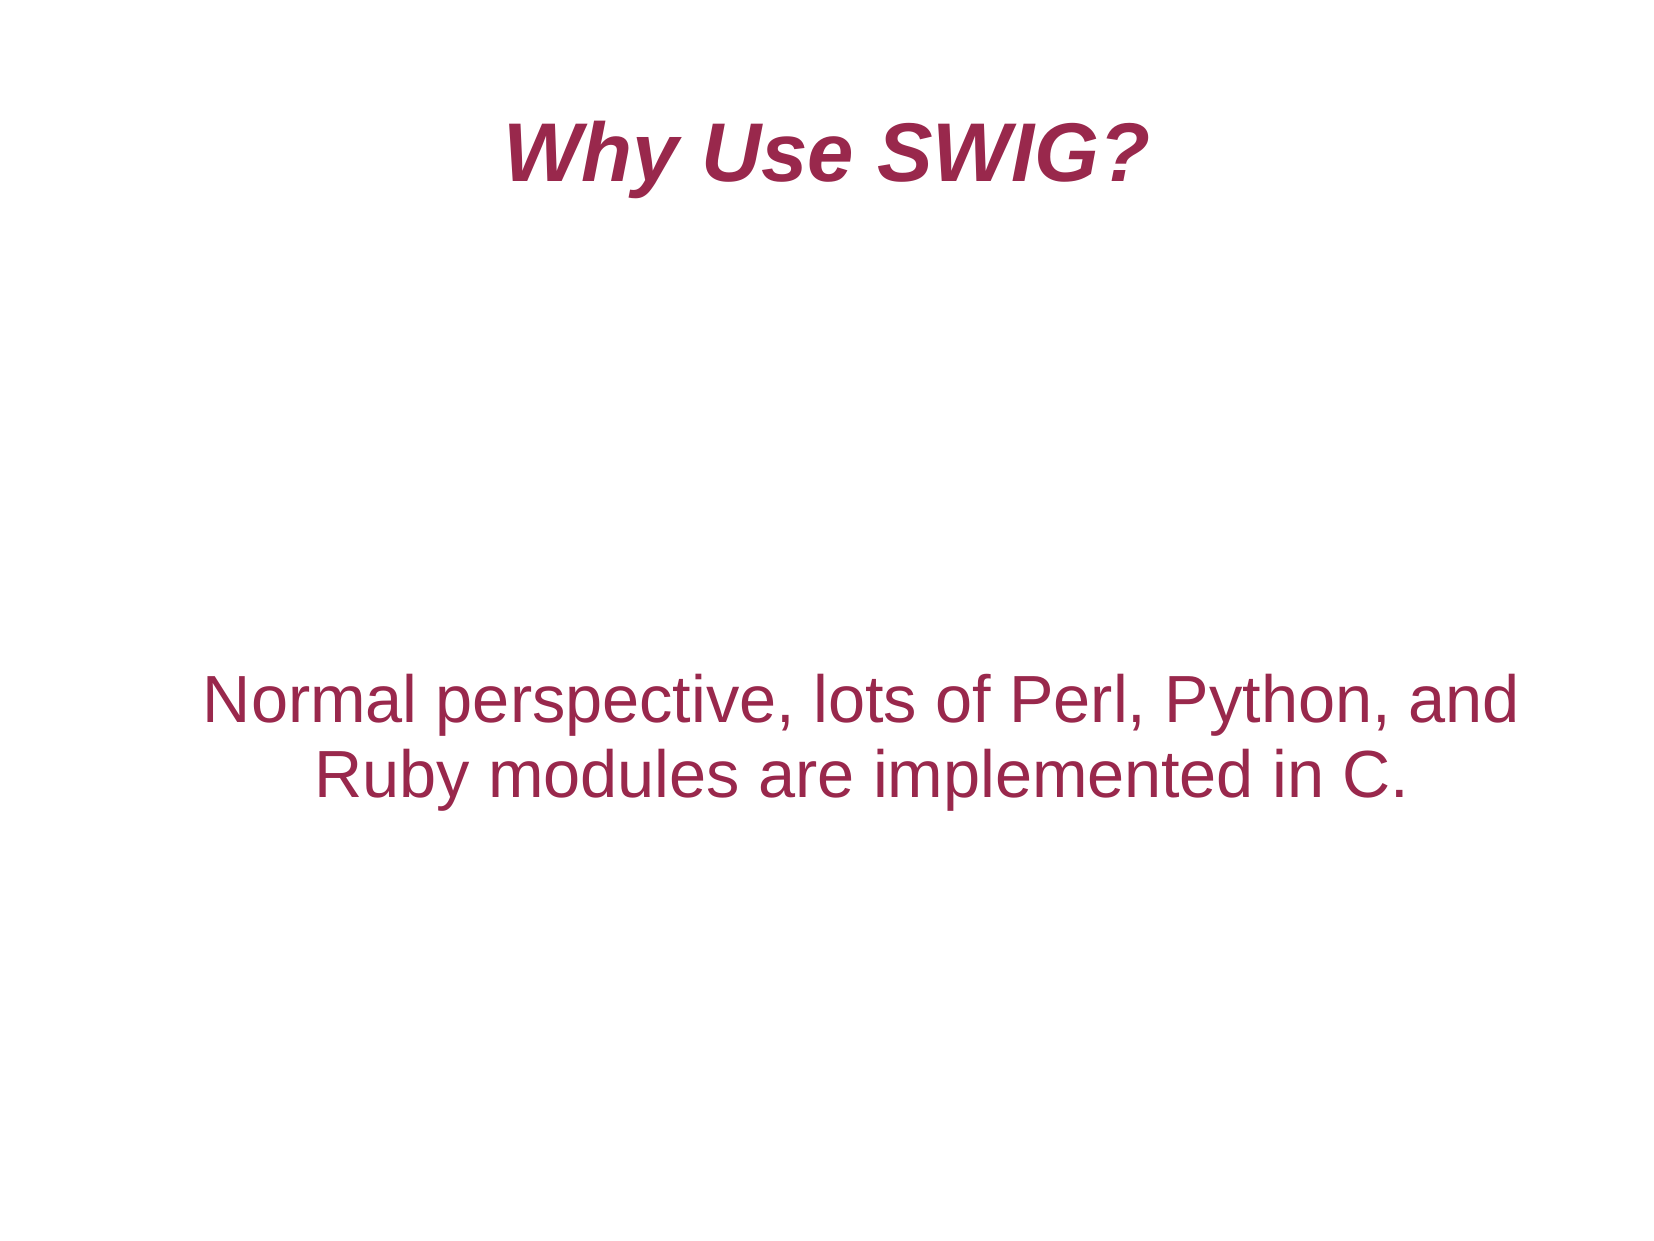

# Why Use SWIG?
Normal perspective, lots of Perl, Python, and Ruby modules are implemented in C.